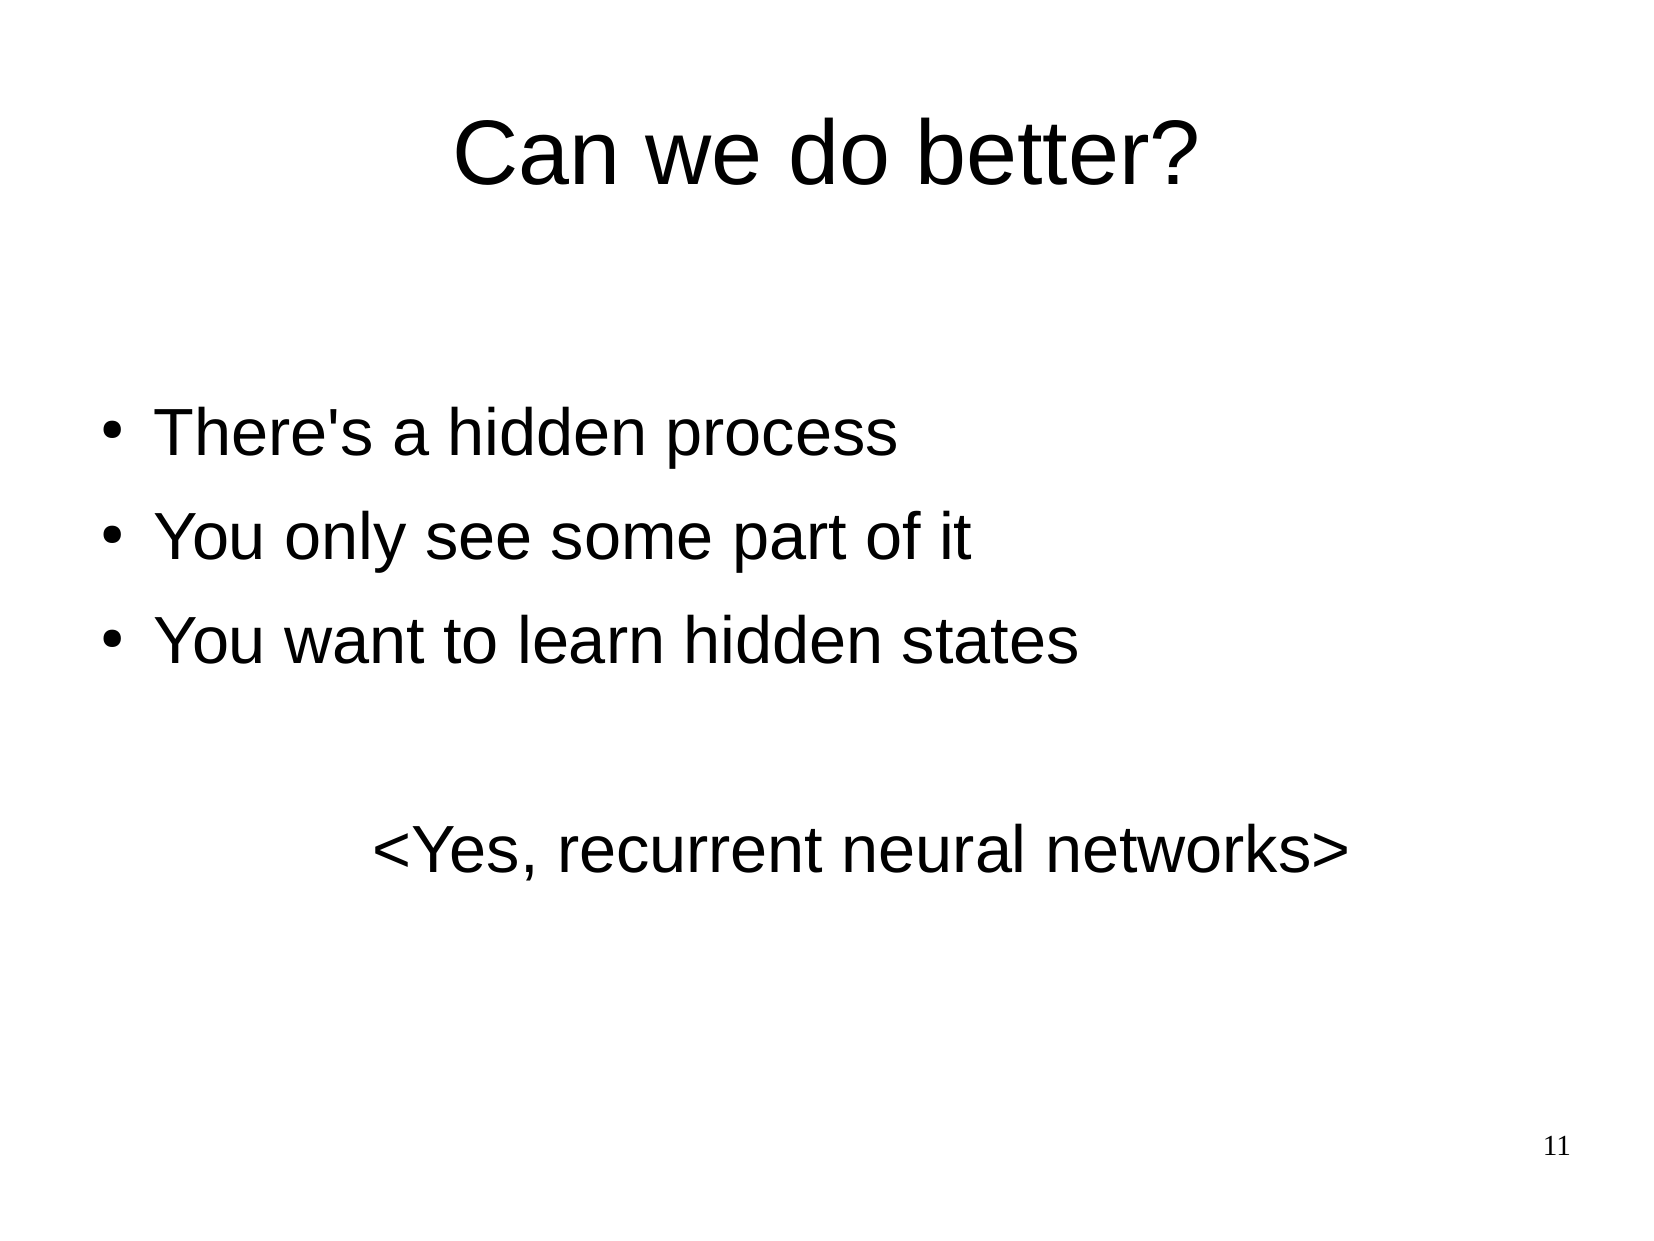

# Can we do better?
There's a hidden process
You only see some part of it
You want to learn hidden states
<Yes, recurrent neural networks>
11